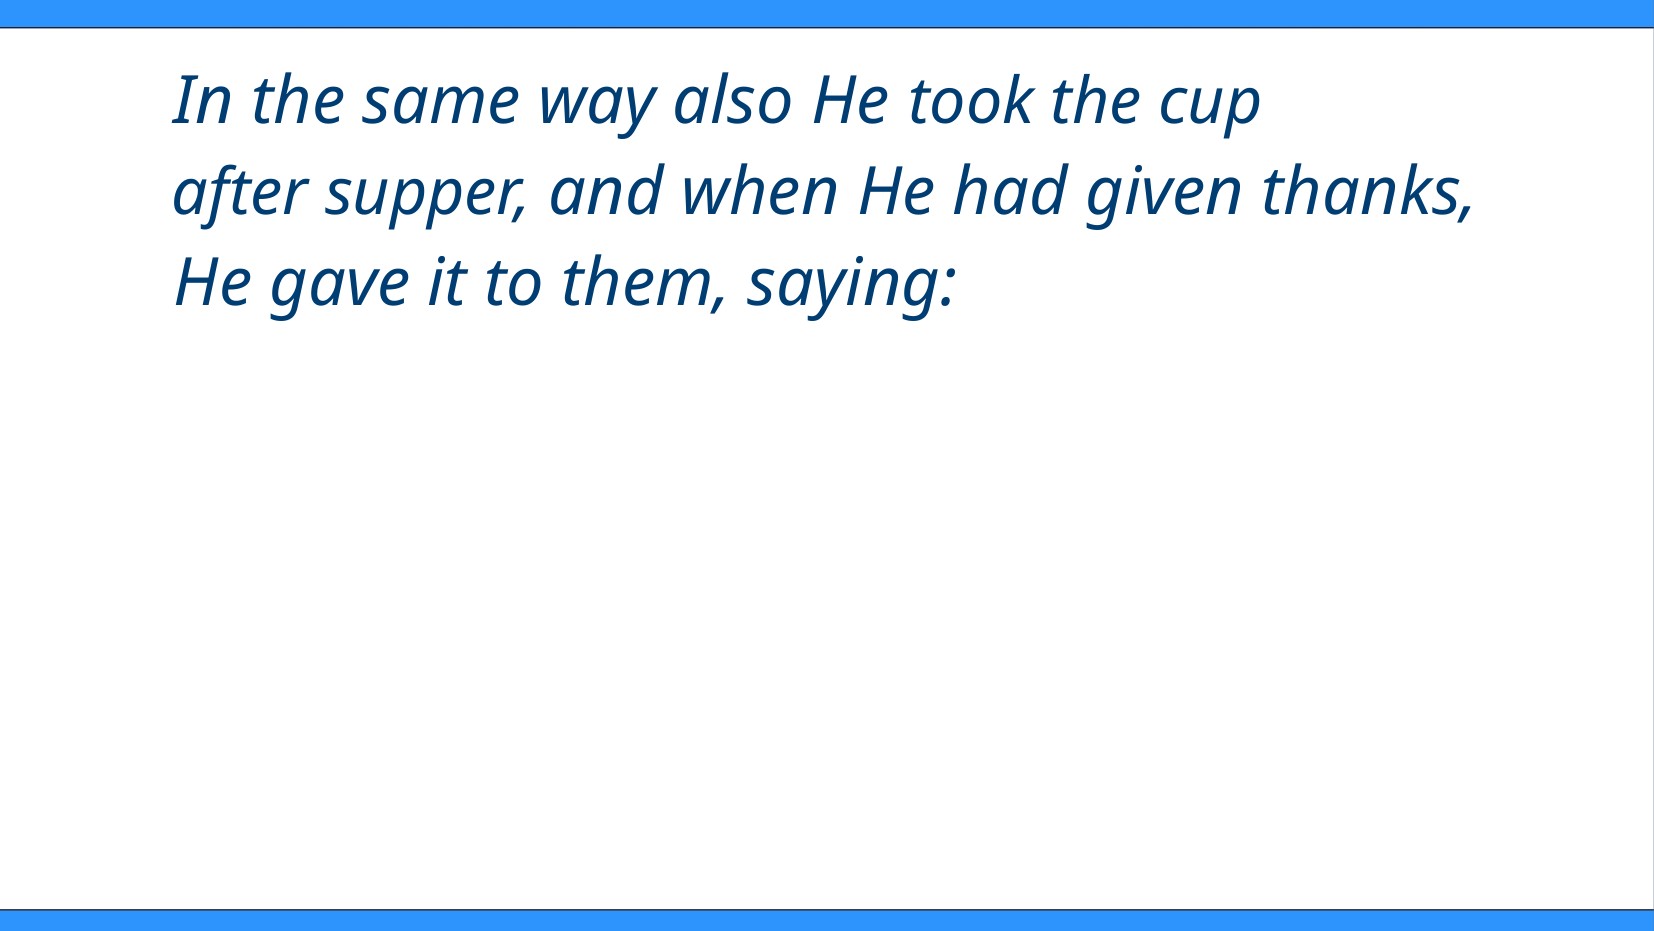

In the same way also He took the cup
 after supper, and when He had given thanks,
 He gave it to them, saying: